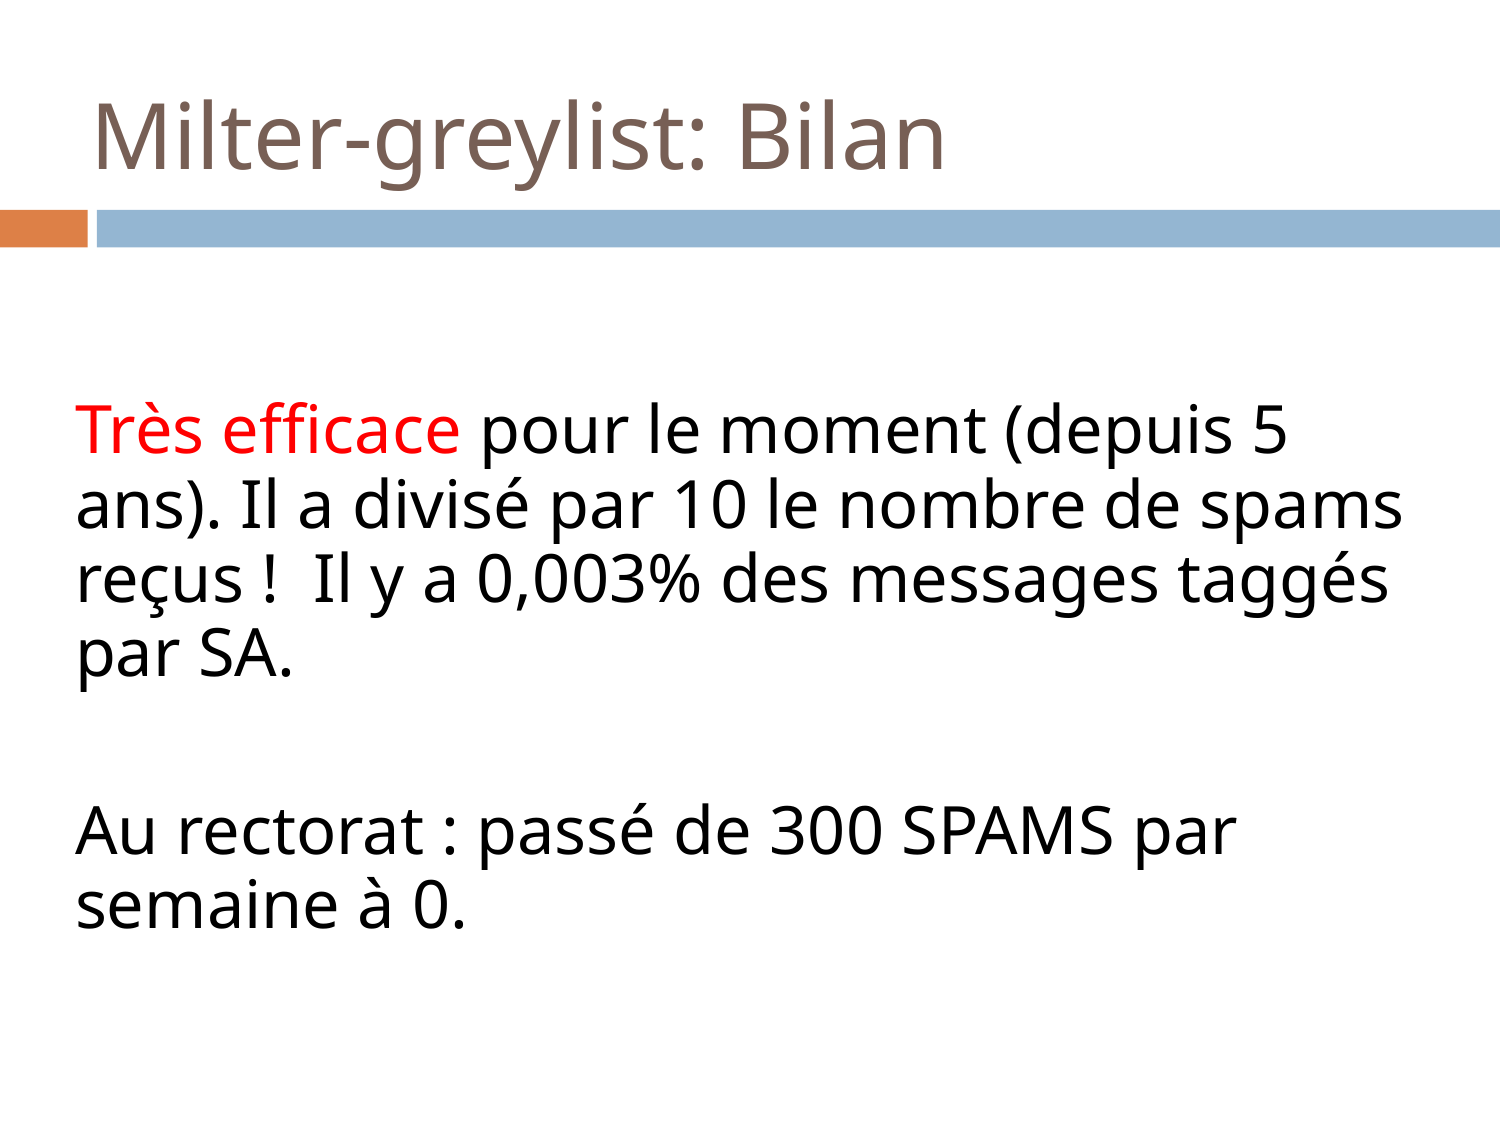

# Milter-greylist: Bilan
Très efficace pour le moment (depuis 5 ans). Il a divisé par 10 le nombre de spams reçus ! Il y a 0,003% des messages taggés par SA.
Au rectorat : passé de 300 SPAMS par semaine à 0.